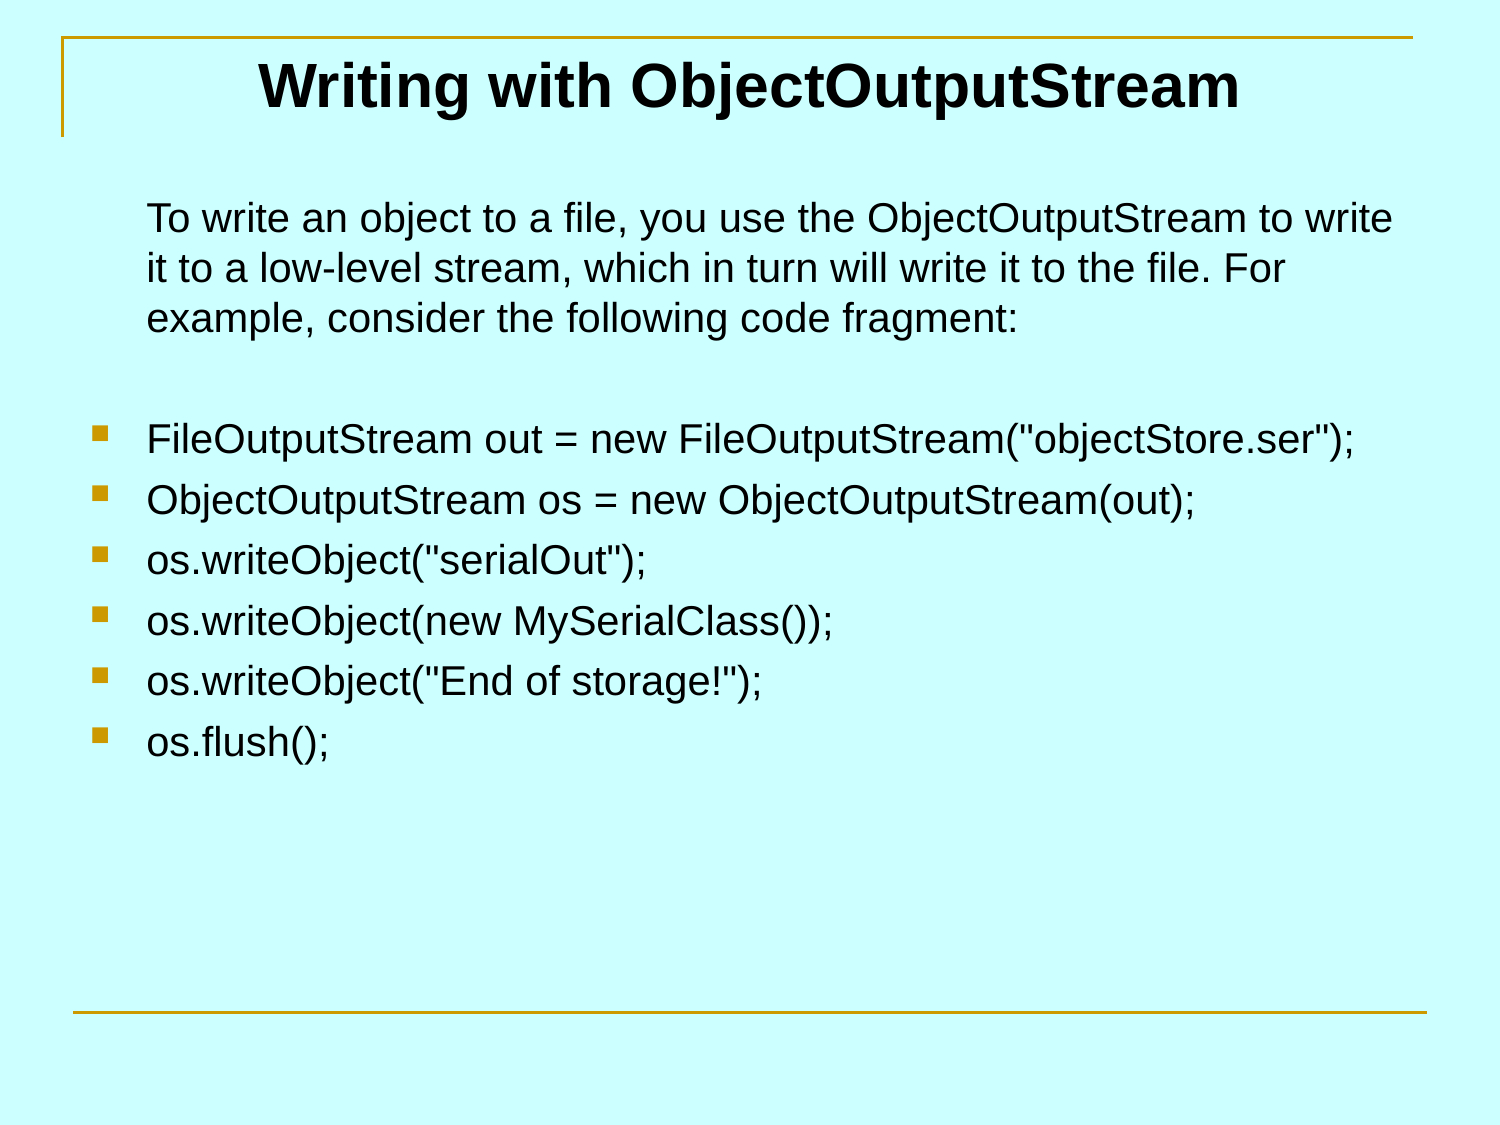

# Writing with ObjectOutputStream
	To write an object to a file, you use the ObjectOutputStream to write it to a low-level stream, which in turn will write it to the file. For example, consider the following code fragment:
FileOutputStream out = new FileOutputStream("objectStore.ser");
ObjectOutputStream os = new ObjectOutputStream(out);
os.writeObject("serialOut");
os.writeObject(new MySerialClass());
os.writeObject("End of storage!");
os.flush();